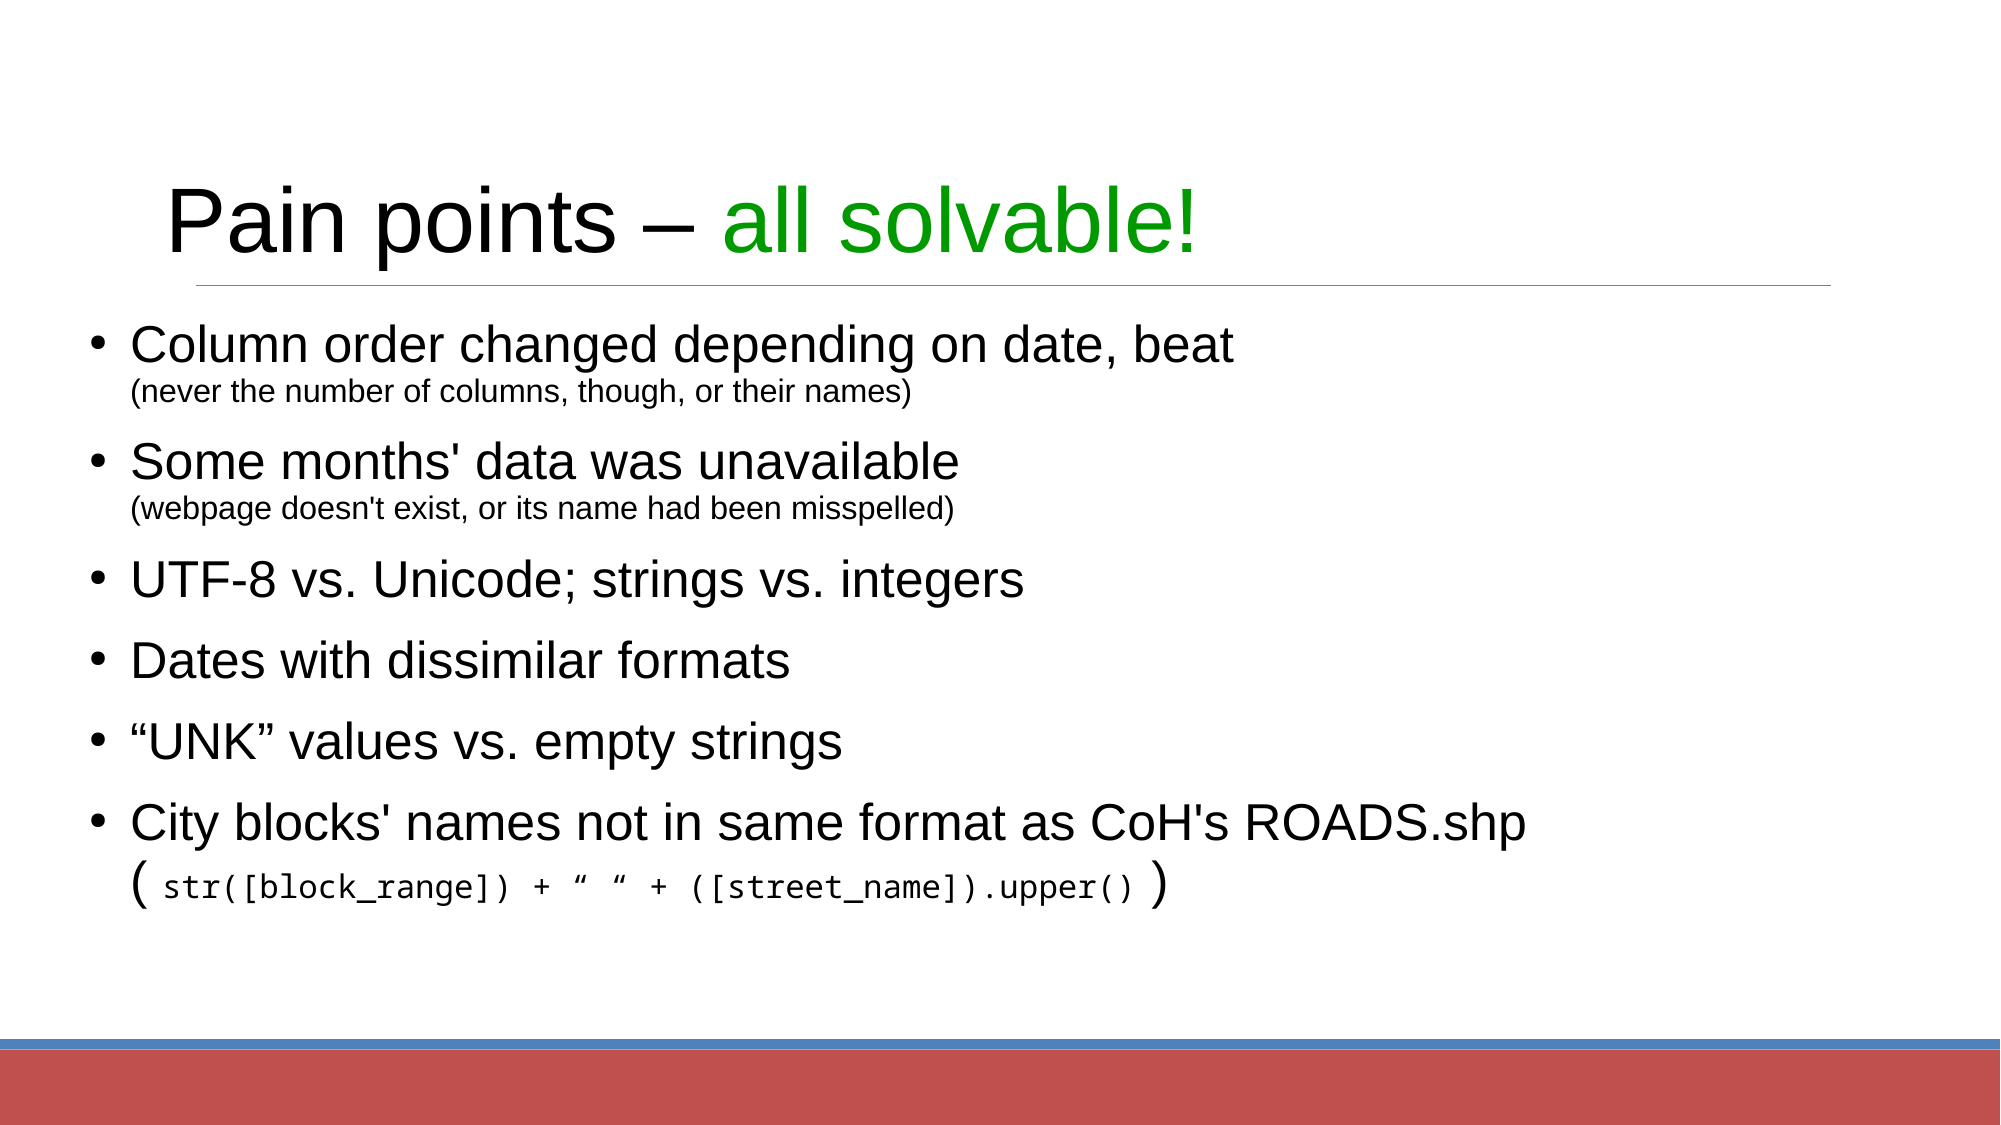

# Pain points – all solvable!
Column order changed depending on date, beat
(never the number of columns, though, or their names)
Some months' data was unavailable
(webpage doesn't exist, or its name had been misspelled)
UTF-8 vs. Unicode; strings vs. integers
Dates with dissimilar formats
“UNK” values vs. empty strings
City blocks' names not in same format as CoH's ROADS.shp
( str([block_range]) + “ “ + ([street_name]).upper() )